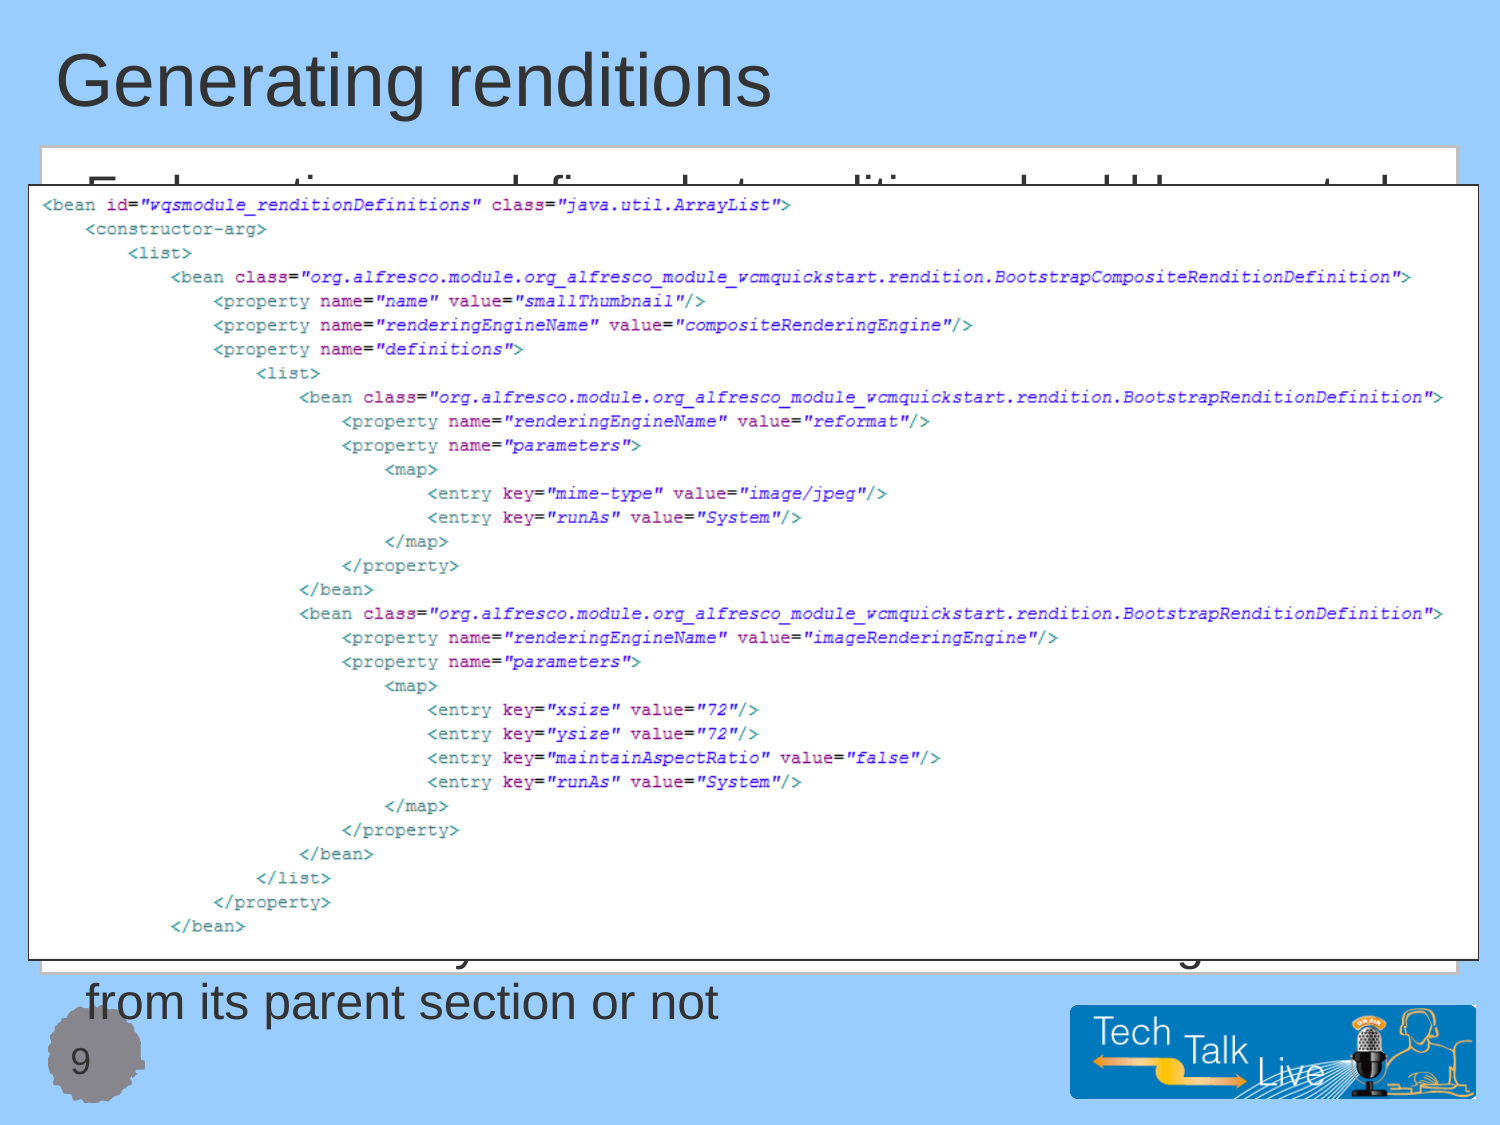

# Generating renditions
Each section may define what renditions should be created when an asset is added or updated
The configuration allows rendition definitions to be related to asset types (both by content type and MIME type)
Rendition definitions are defined in a Spring bean named “wqsmodule_renditionDefinitions” (defaults are in the file “rendition-context.xml”)
Each section may either inherit the rendition configuration from its parent section or not